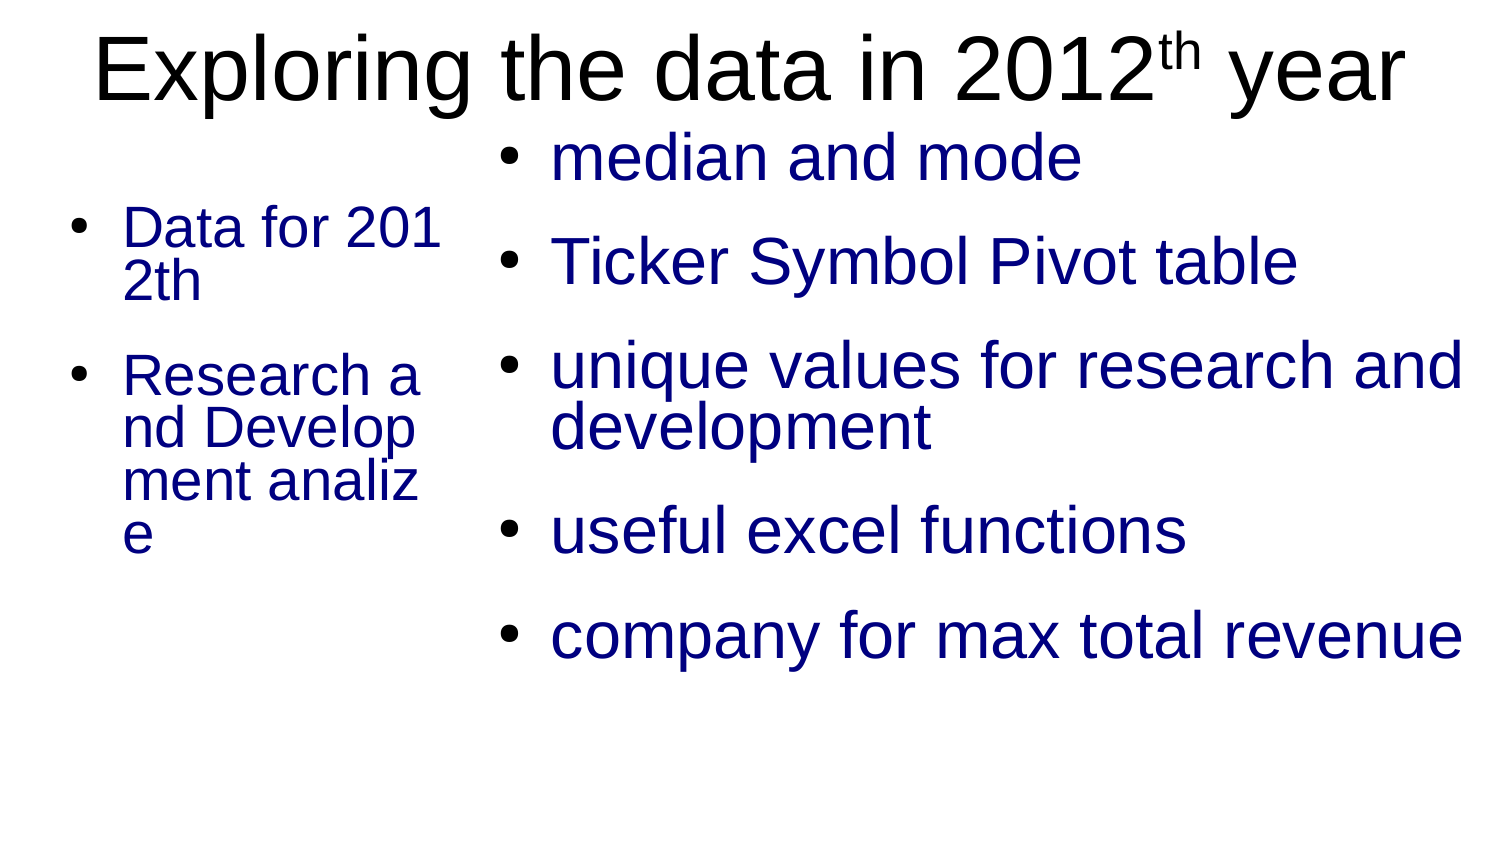

# Exploring the data in 2012th year
median and mode
Ticker Symbol Pivot table
unique values for research and development
useful excel functions
company for max total revenue
Data for 2012th
Research and Development analize